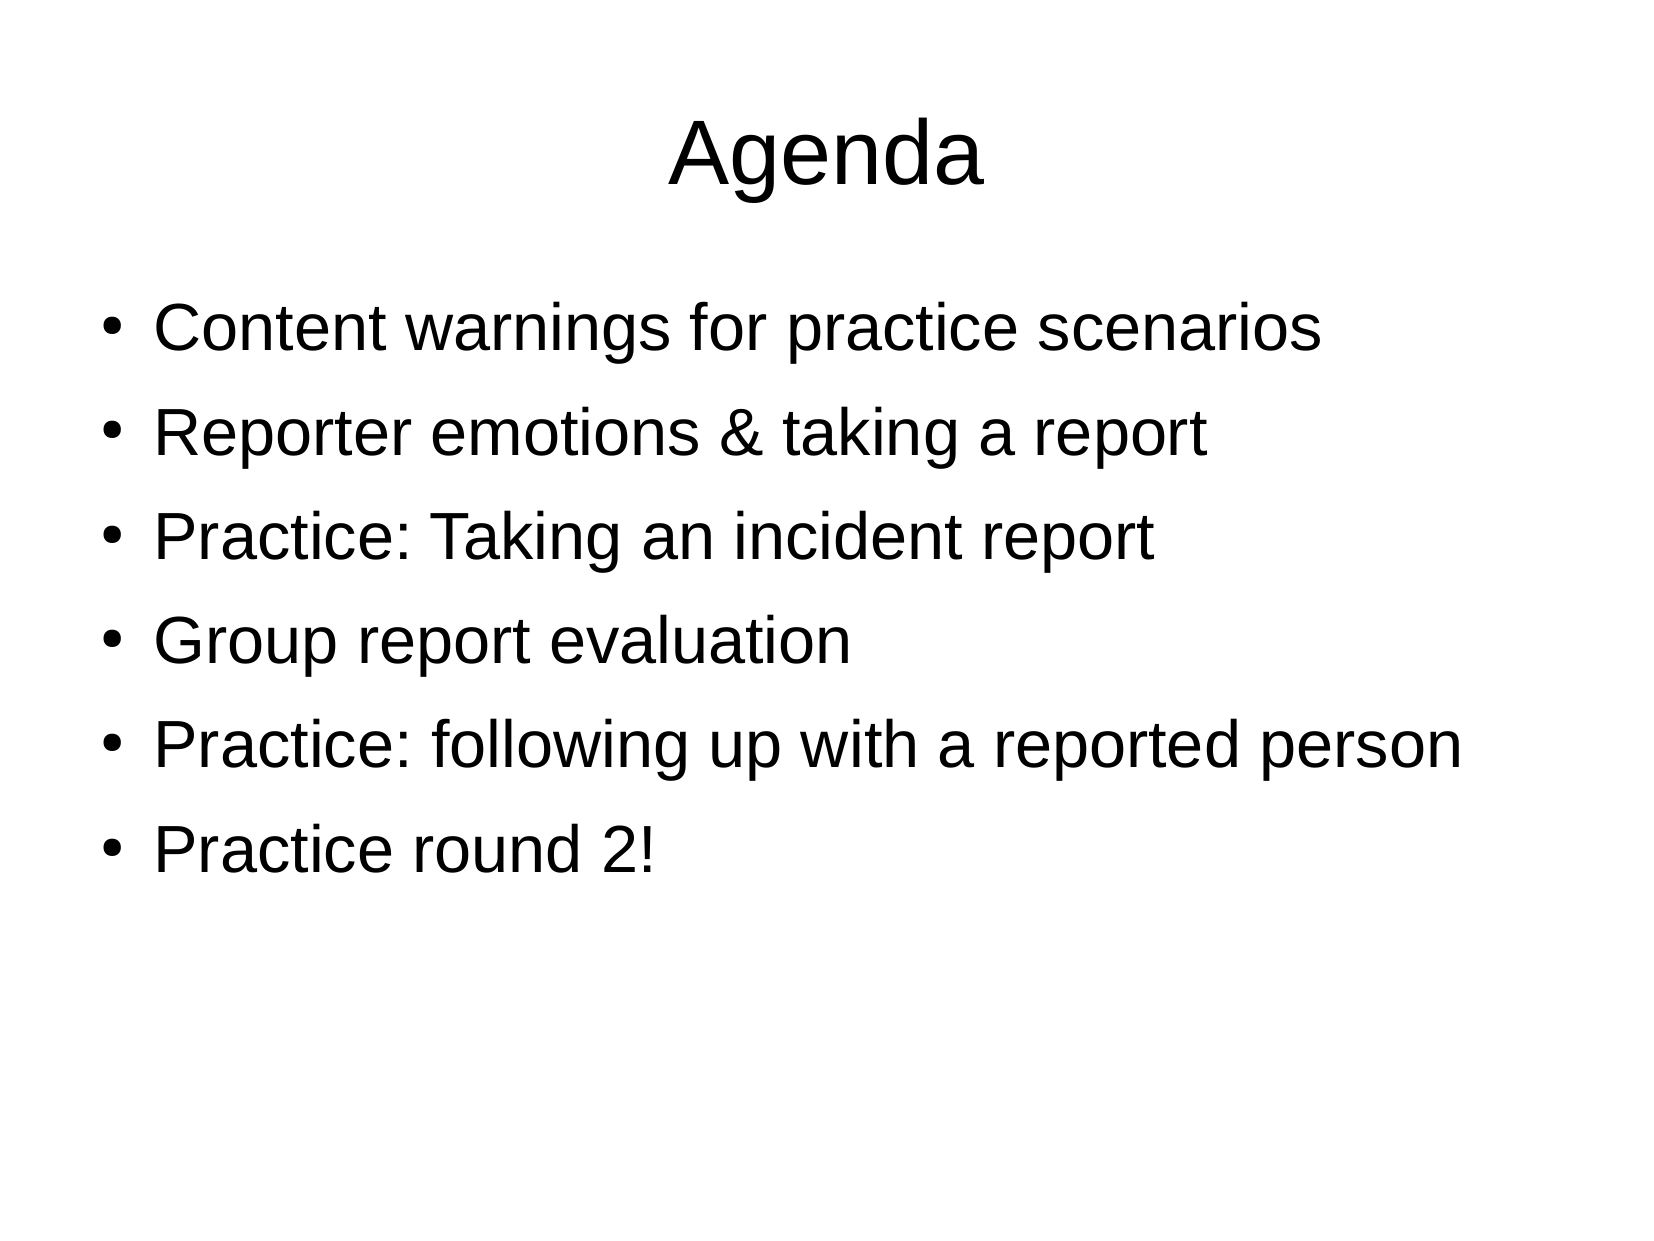

# Agenda
Content warnings for practice scenarios
Reporter emotions & taking a report
Practice: Taking an incident report
Group report evaluation
Practice: following up with a reported person
Practice round 2!